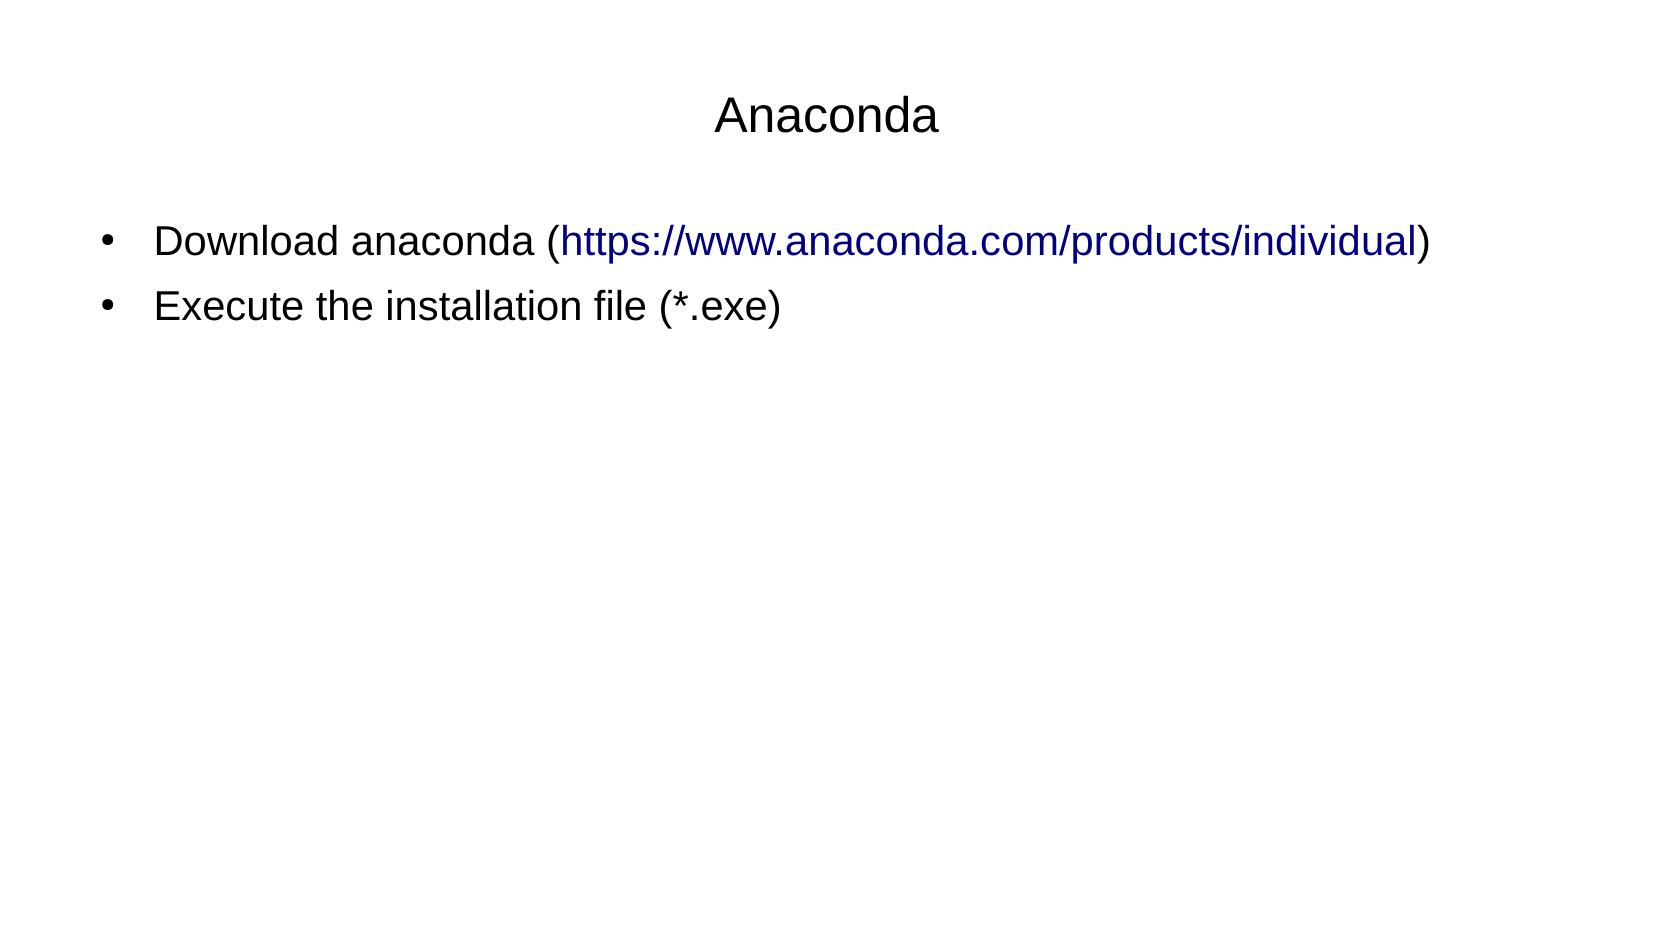

# Anaconda
Download anaconda (https://www.anaconda.com/products/individual)
Execute the installation file (*.exe)